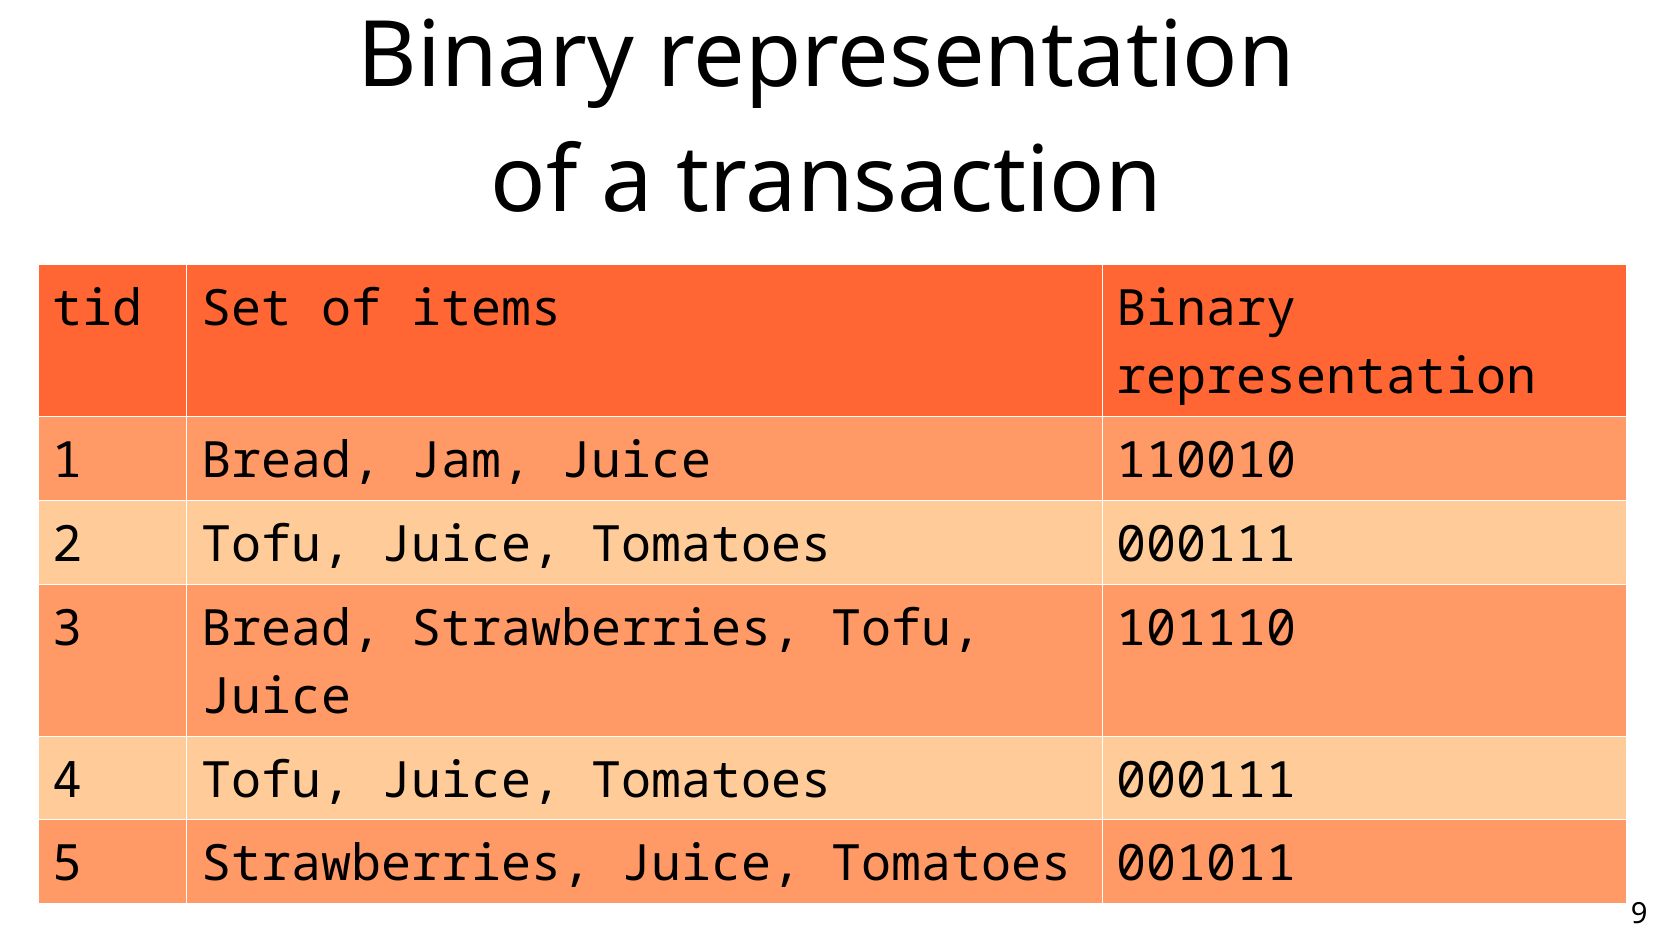

# Binary representation of a transaction
| tid | Set of items | Binary representation |
| --- | --- | --- |
| 1 | Bread, Jam, Juice | 110010 |
| 2 | Tofu, Juice, Tomatoes | 000111 |
| 3 | Bread, Strawberries, Tofu, Juice | 101110 |
| 4 | Tofu, Juice, Tomatoes | 000111 |
| 5 | Strawberries, Juice, Tomatoes | 001011 |
9